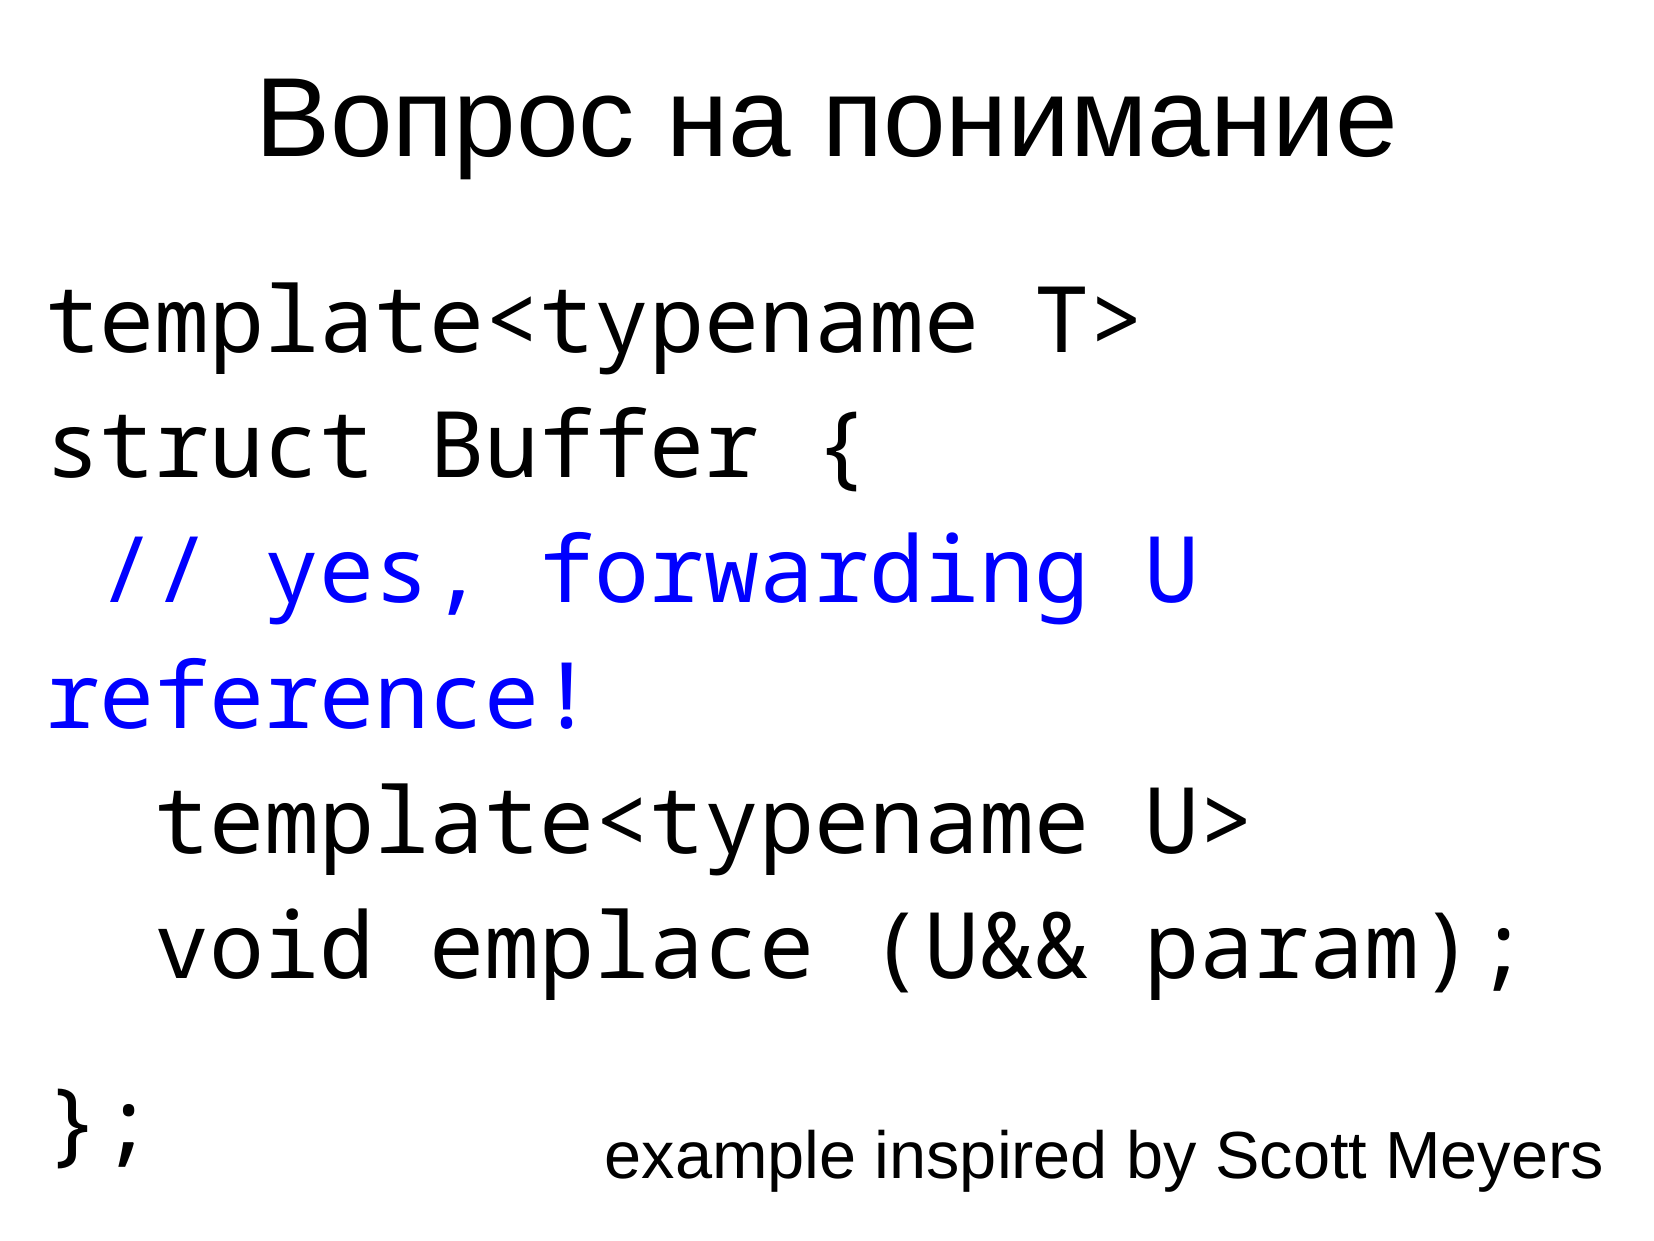

# Вопрос на понимание
template<typename T>
struct Buffer {
 // yes, forwarding U reference!
 template<typename U>
 void emplace (U&& param);
};
example inspired by Scott Meyers